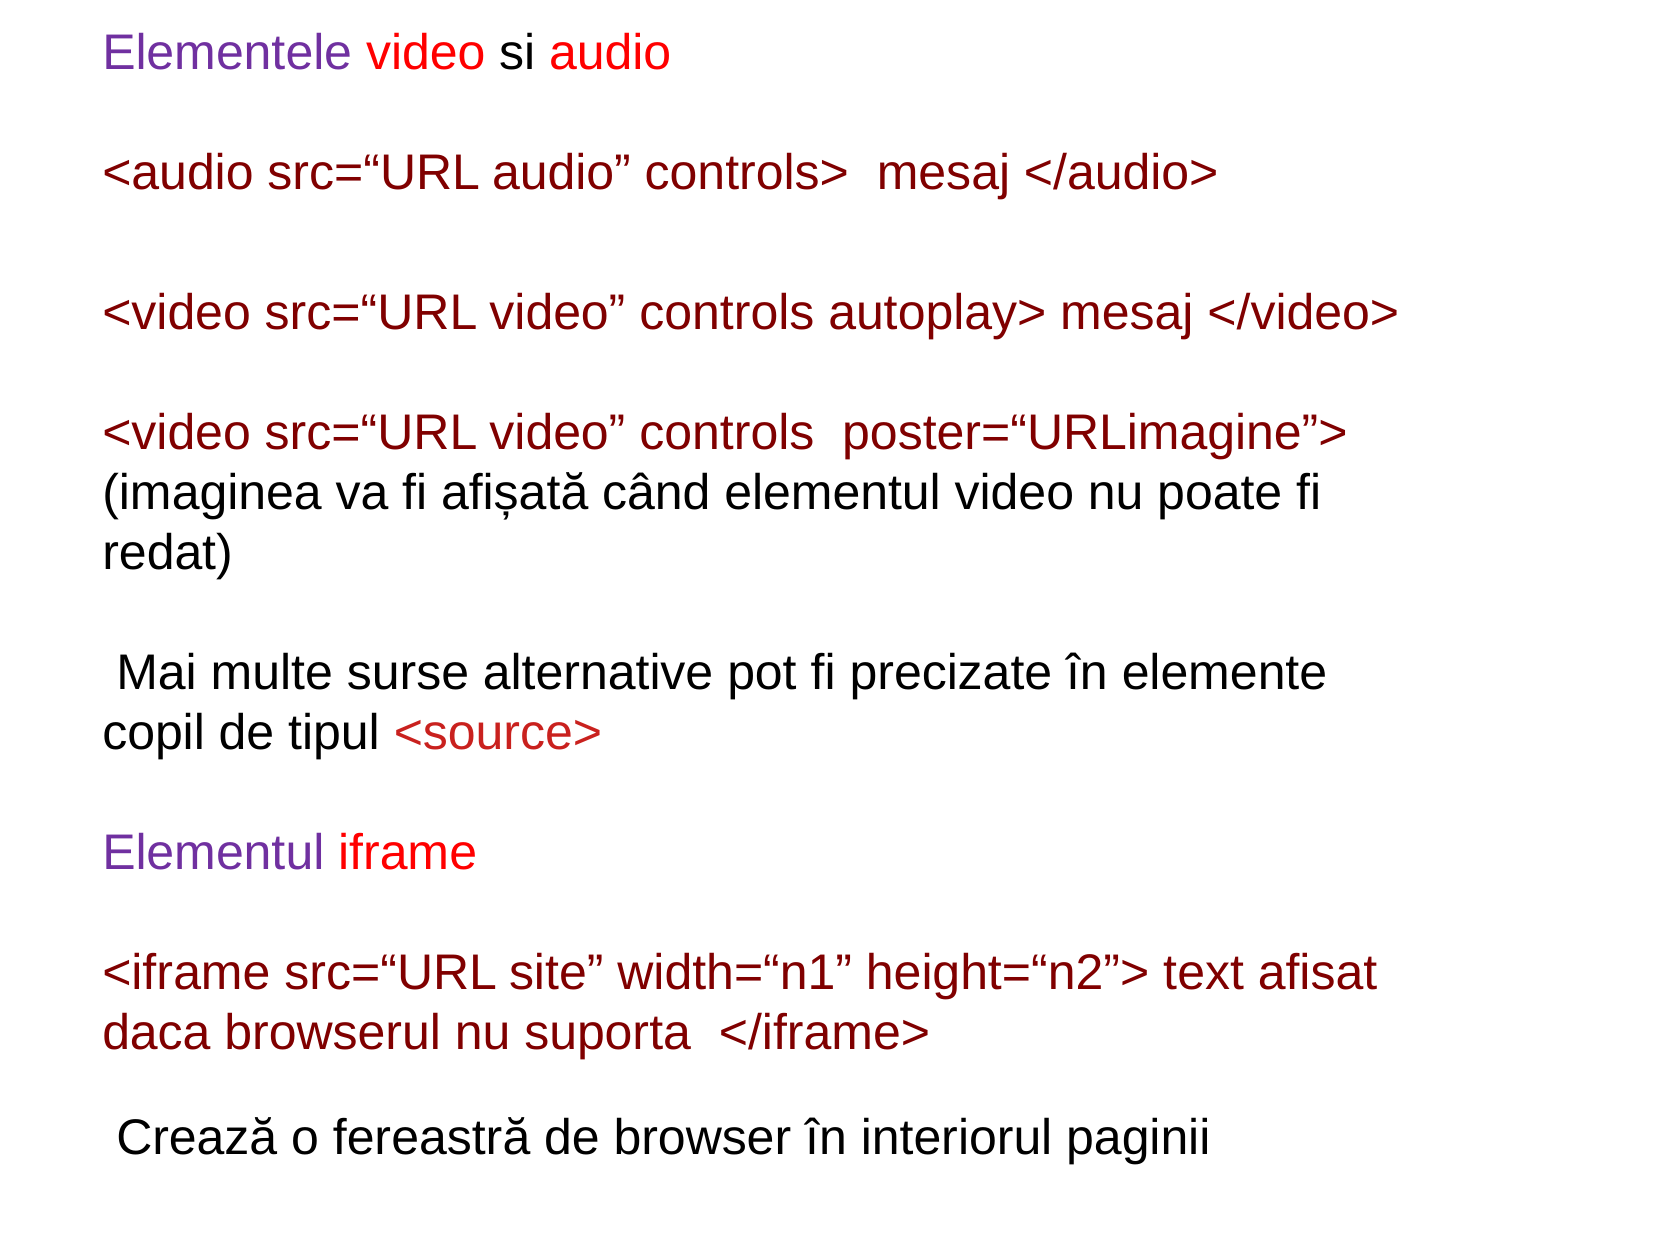

Elementele video si audio
<audio src=“URL audio” controls> mesaj </audio>
<video src=“URL video” controls autoplay> mesaj </video>
<video src=“URL video” controls poster=“URLimagine”>
(imaginea va fi afișată când elementul video nu poate fi redat)
 Mai multe surse alternative pot fi precizate în elemente copil de tipul <source>
Elementul iframe
<iframe src=“URL site” width=“n1” height=“n2”> text afisat daca browserul nu suporta </iframe>
 Crează o fereastră de browser în interiorul paginii